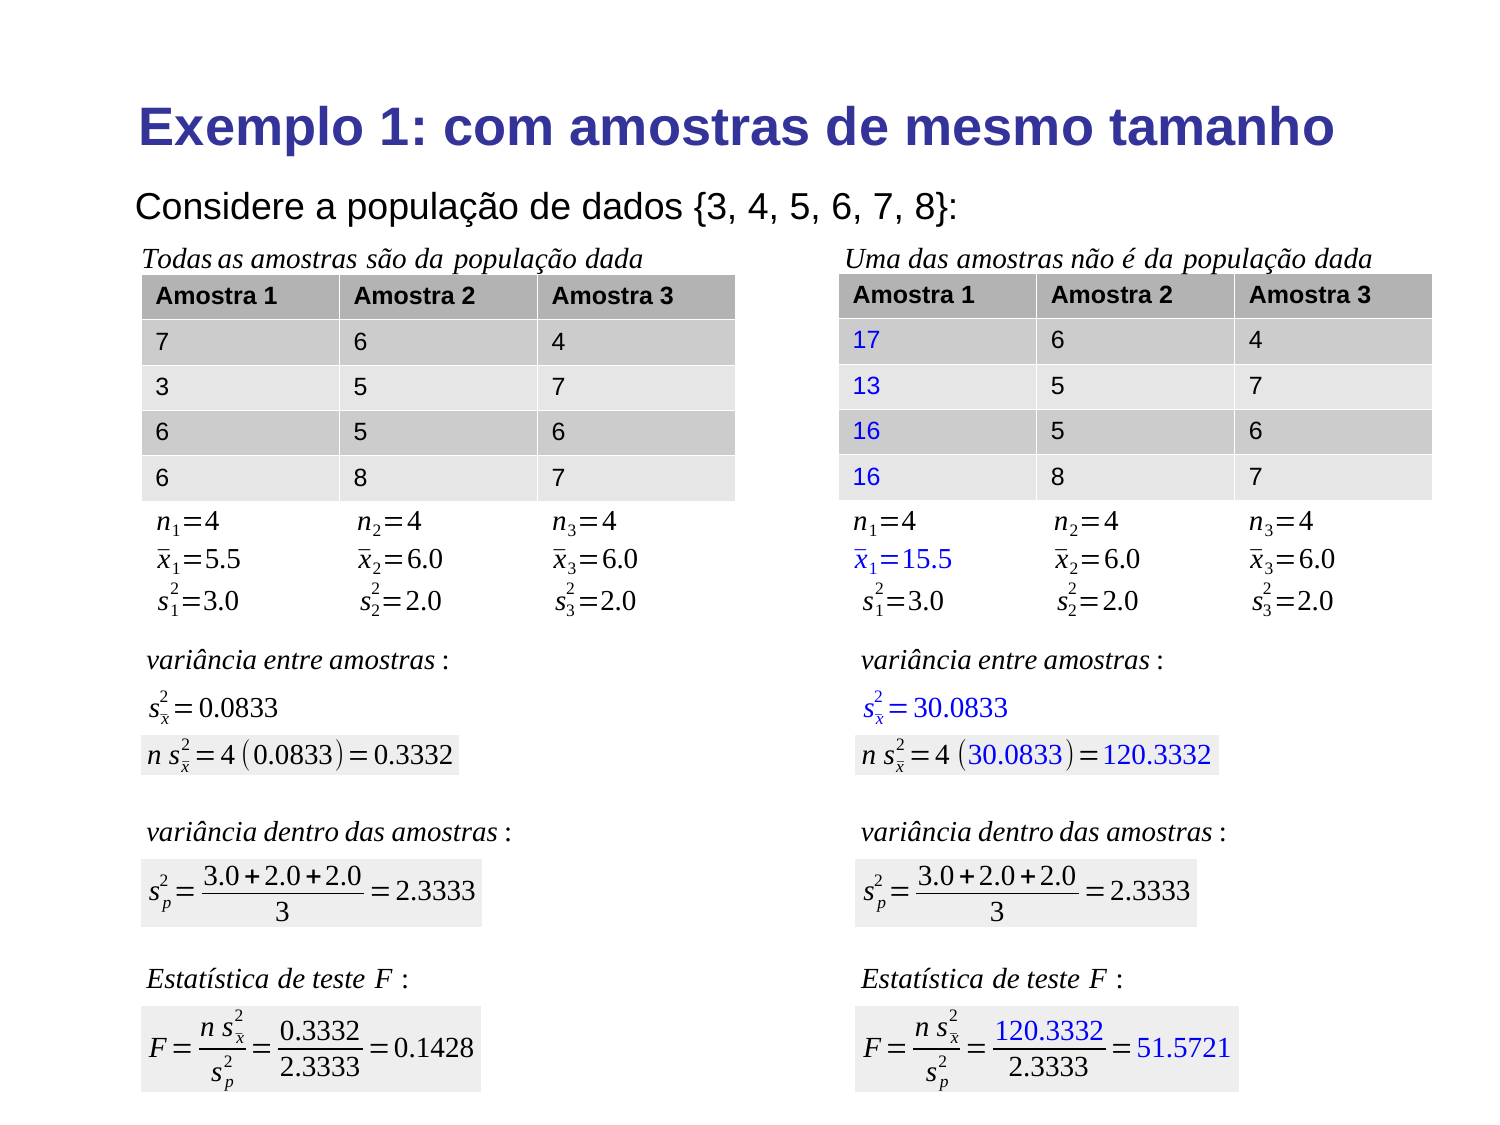

Exemplo 1: com amostras de mesmo tamanho
Considere a população de dados {3, 4, 5, 6, 7, 8}:
| Amostra 1 | Amostra 2 | Amostra 3 |
| --- | --- | --- |
| 17 | 6 | 4 |
| 13 | 5 | 7 |
| 16 | 5 | 6 |
| 16 | 8 | 7 |
| Amostra 1 | Amostra 2 | Amostra 3 |
| --- | --- | --- |
| 7 | 6 | 4 |
| 3 | 5 | 7 |
| 6 | 5 | 6 |
| 6 | 8 | 7 |